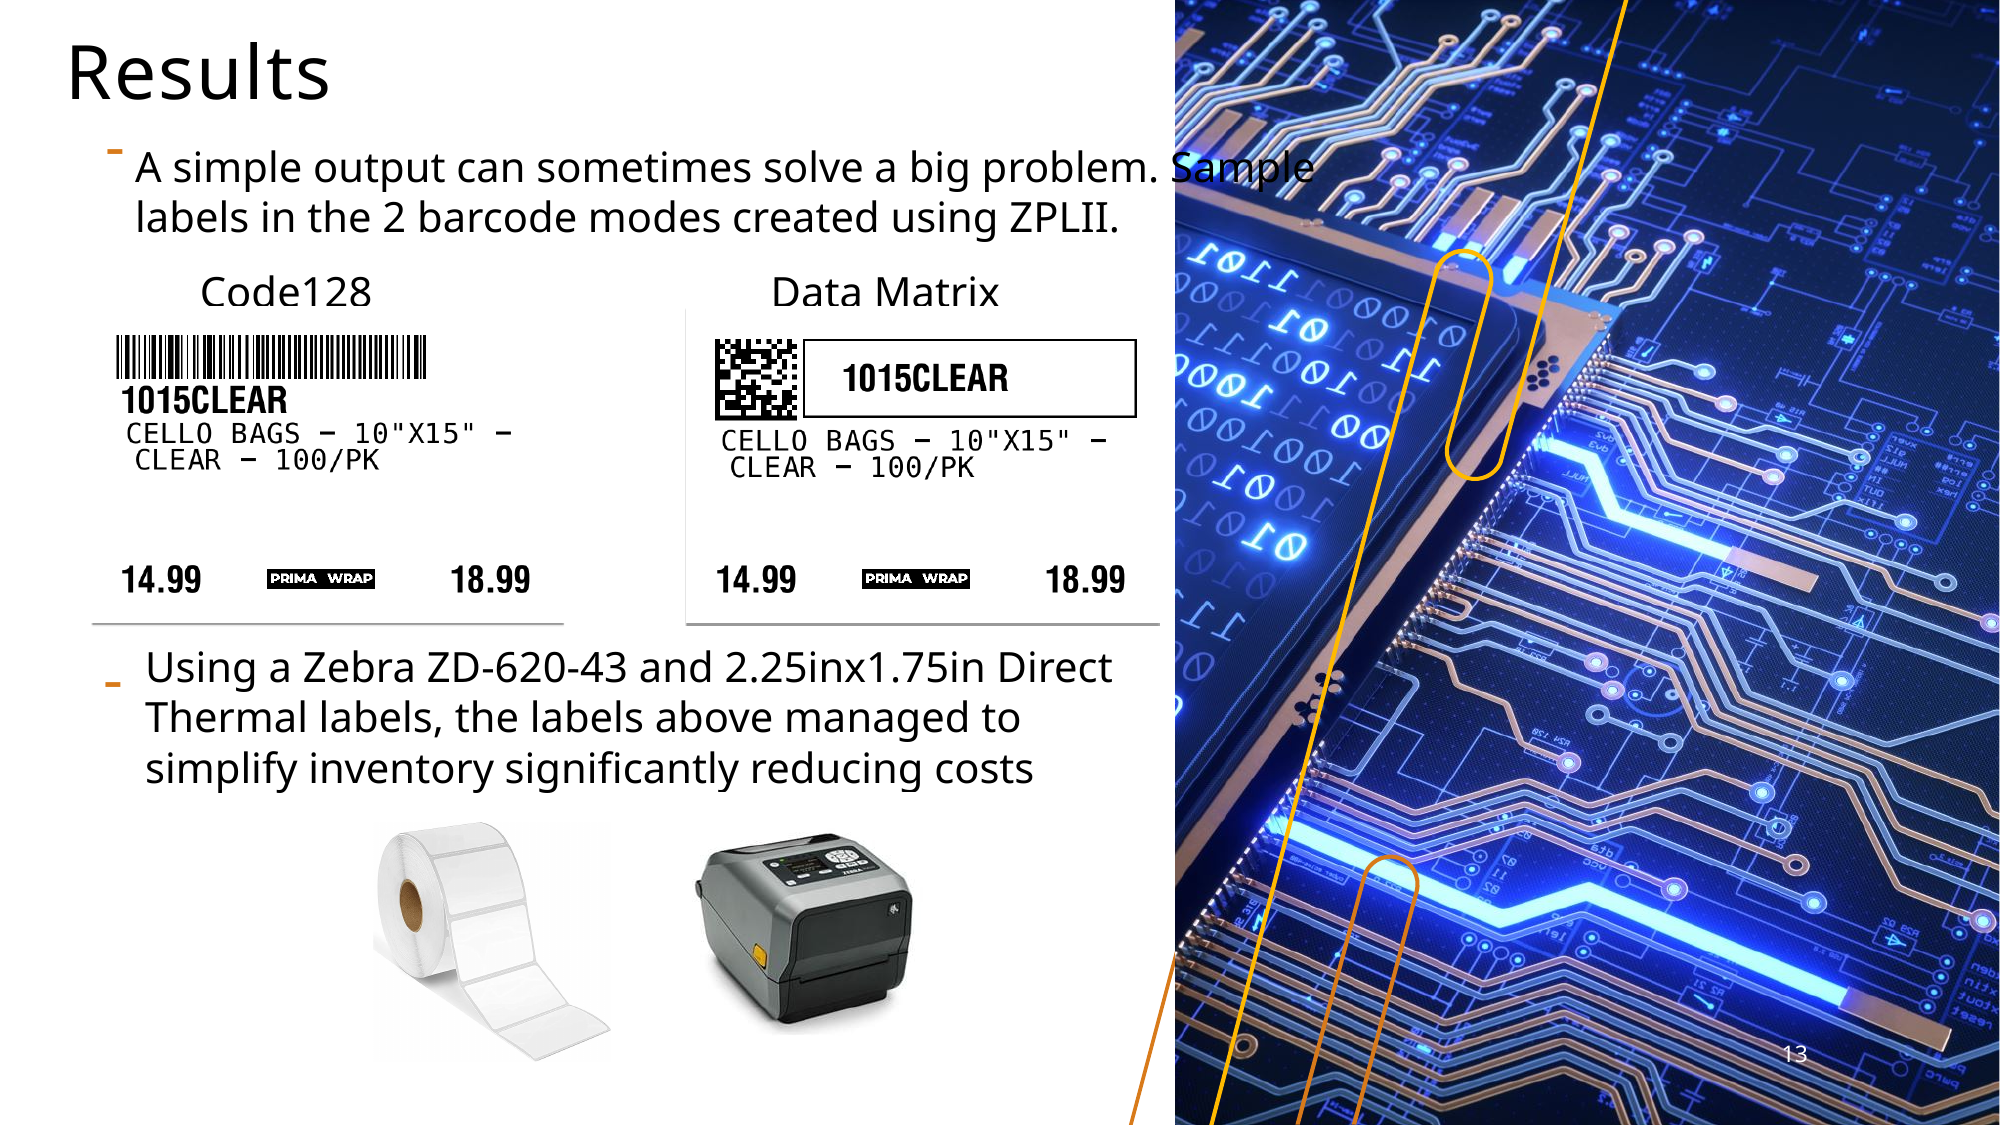

# Results
-
A simple output can sometimes solve a big problem. Sample labels in the 2 barcode modes created using ZPLII.
 Code128 Data Matrix
-
Using a Zebra ZD-620-43 and 2.25inx1.75in Direct Thermal labels, the labels above managed to simplify inventory significantly reducing costs